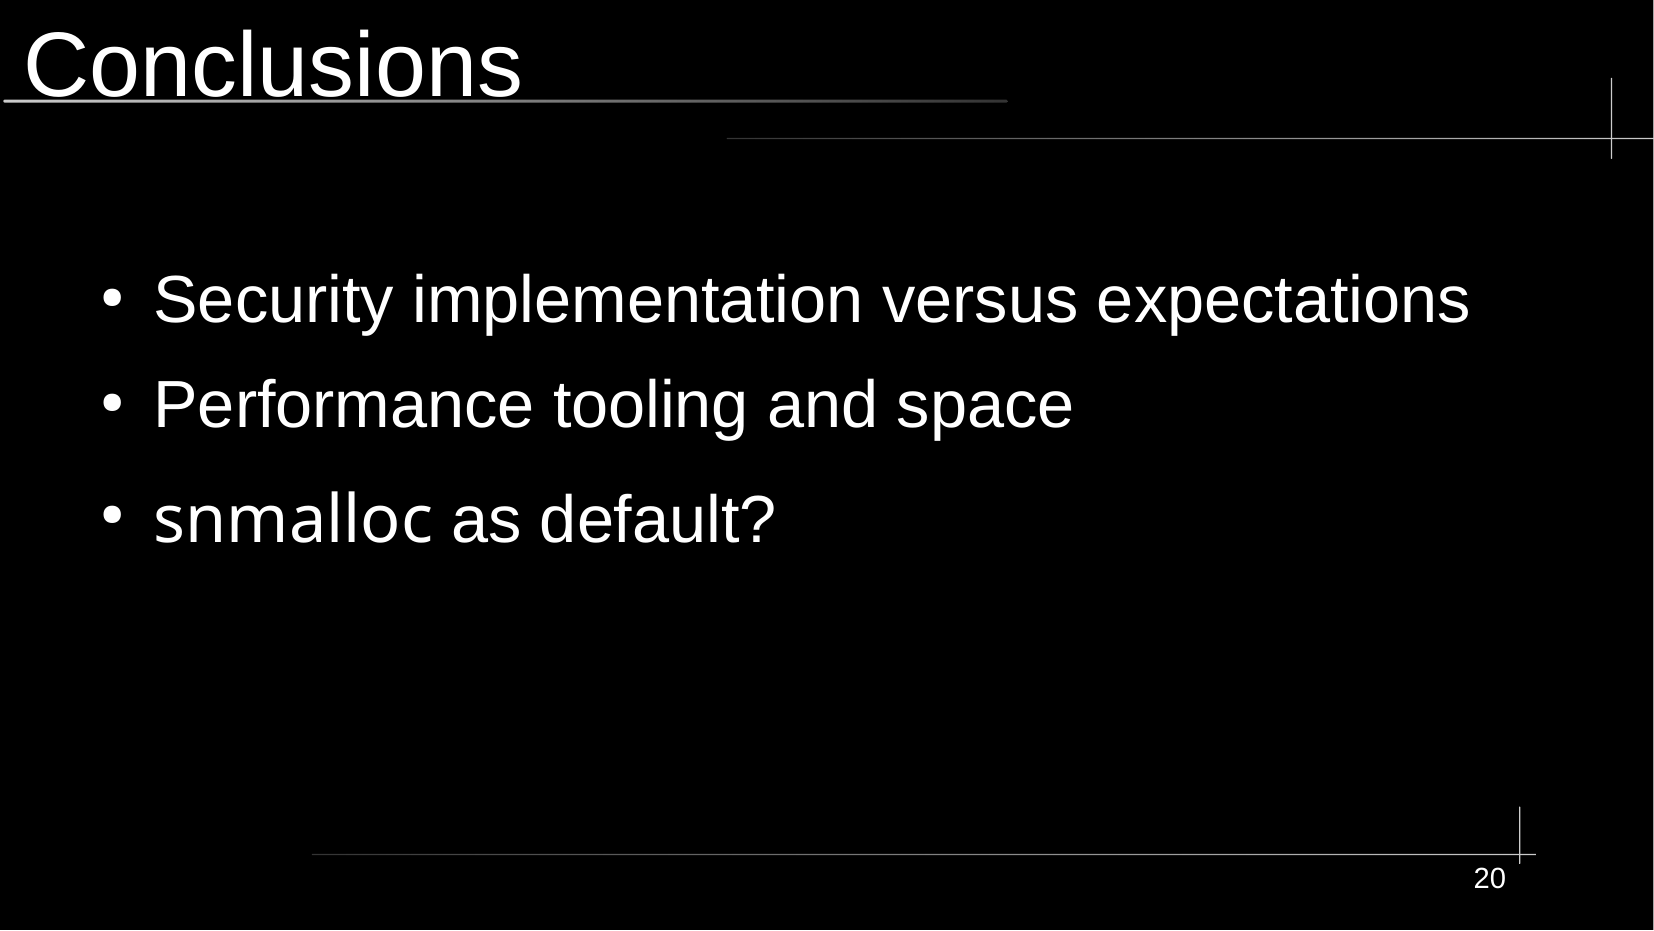

# Conclusions
Security implementation versus expectations
Performance tooling and space
snmalloc as default?
20